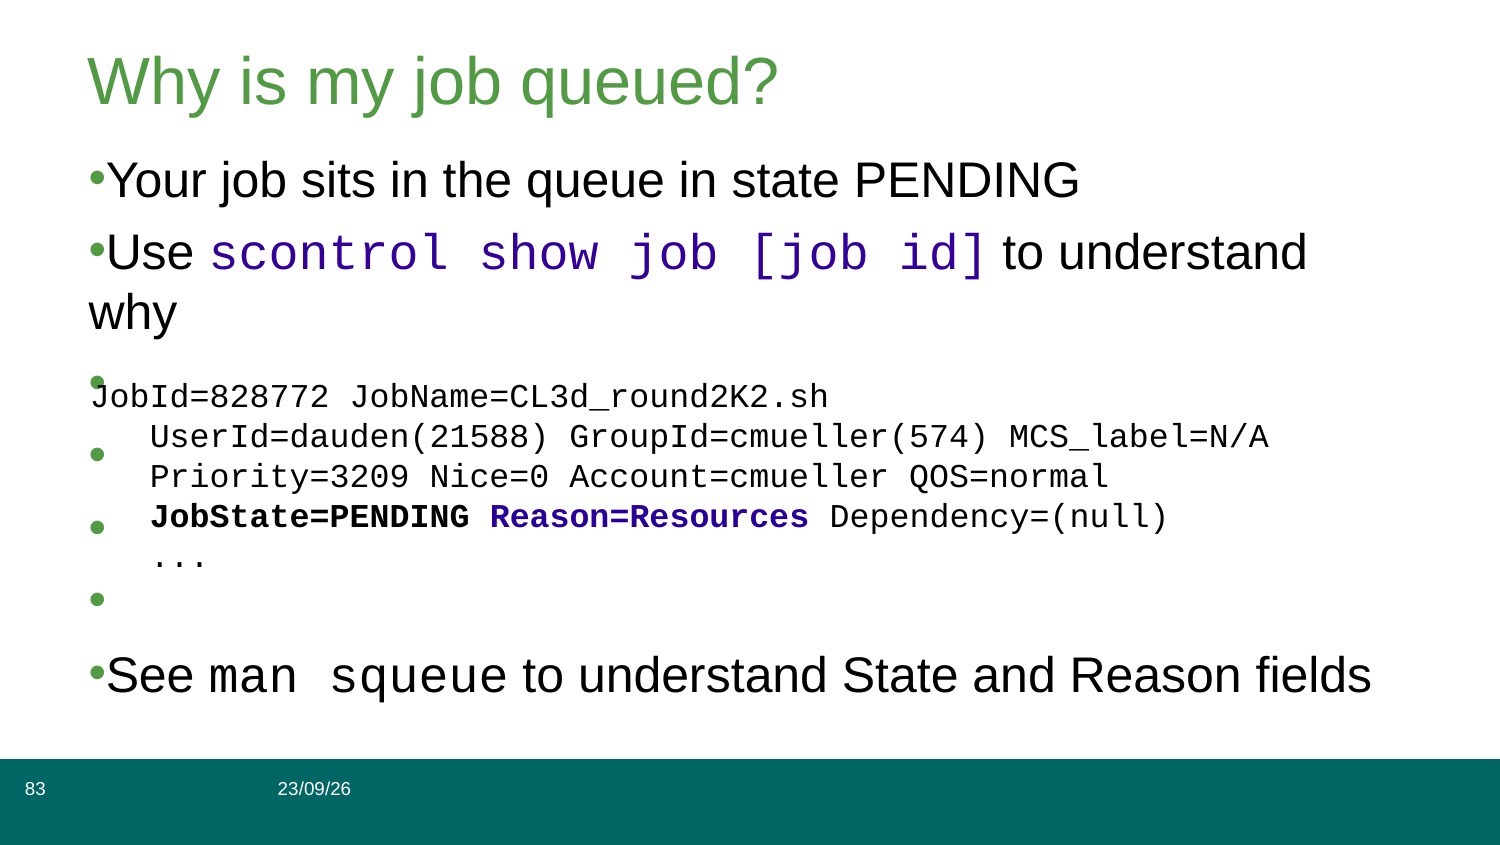

# Why is my job queued?
Your job sits in the queue in state PENDING
Use scontrol show job [job id] to understand why
See man squeue to understand State and Reason fields
JobId=828772 JobName=CL3d_round2K2.sh
 UserId=dauden(21588) GroupId=cmueller(574) MCS_label=N/A
 Priority=3209 Nice=0 Account=cmueller QOS=normal
 JobState=PENDING Reason=Resources Dependency=(null)
 ...